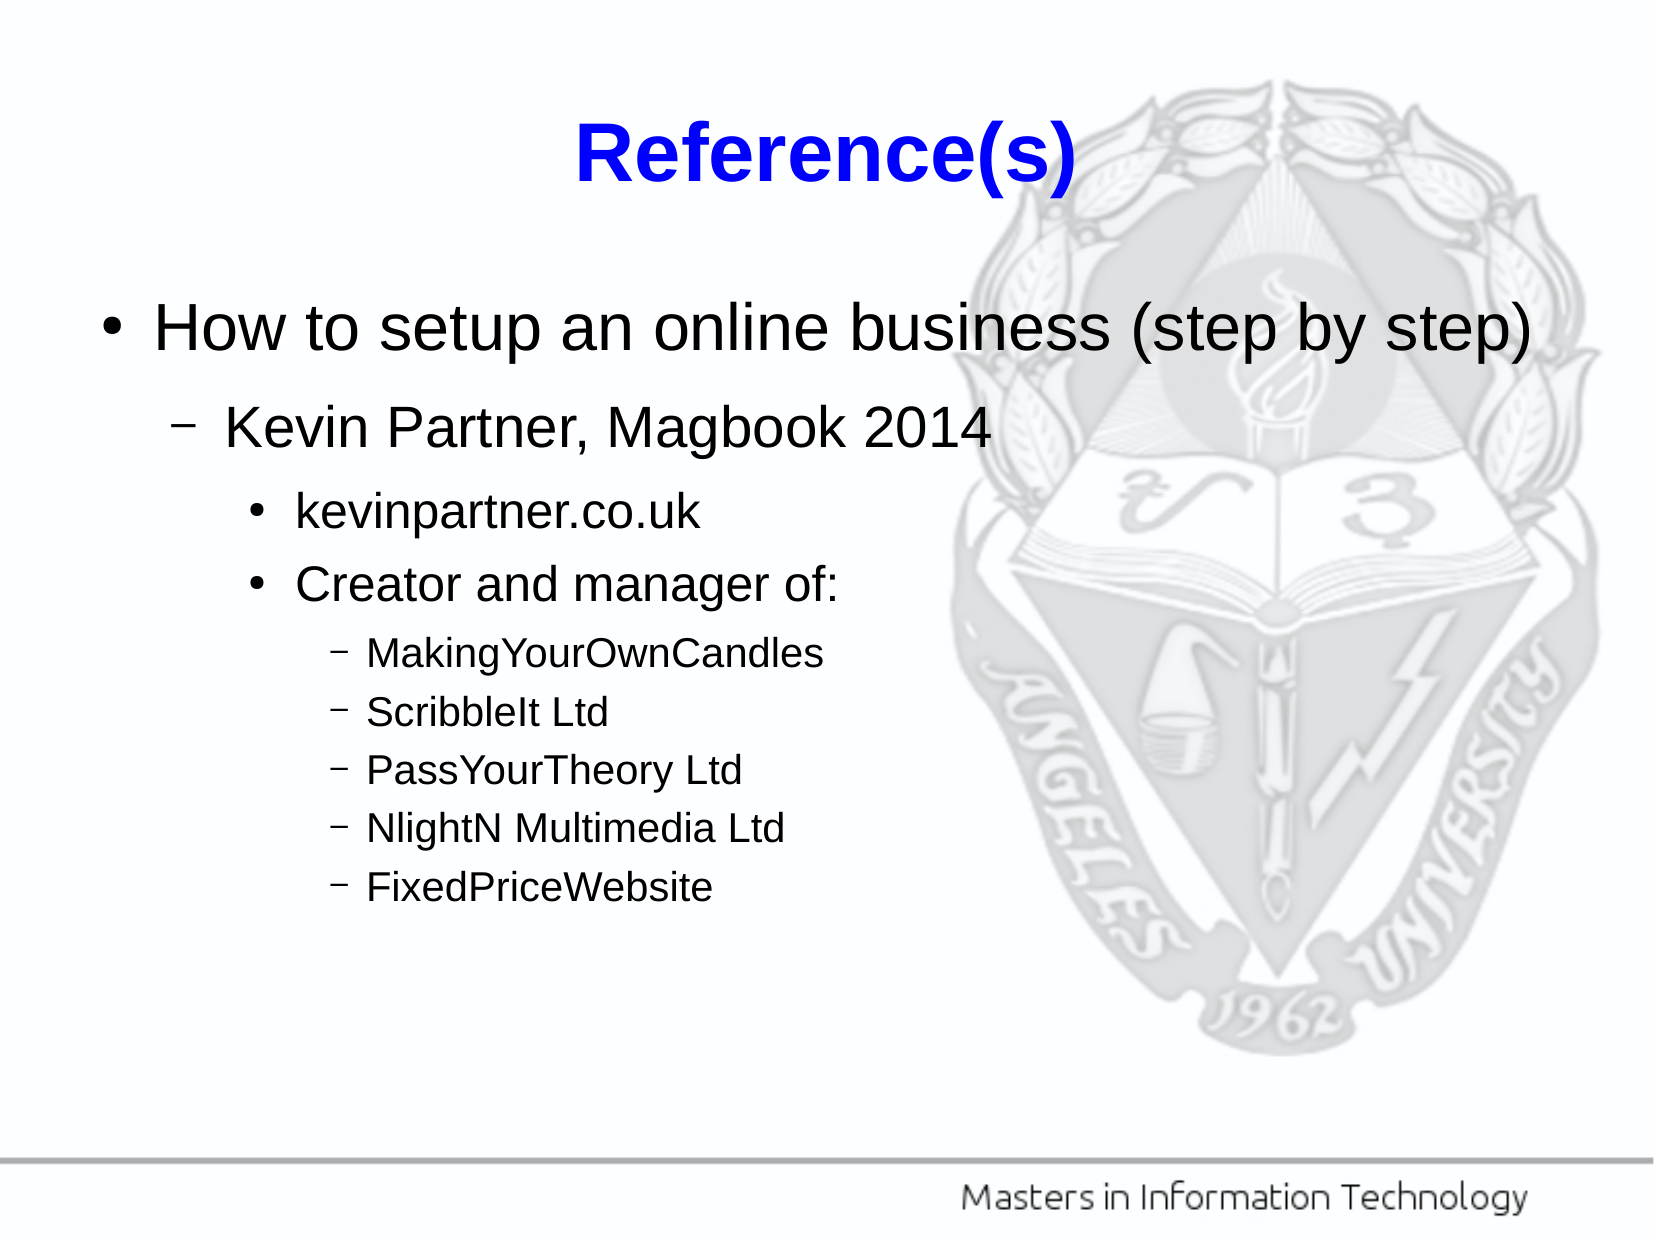

# Reference(s)
How to setup an online business (step by step)
Kevin Partner, Magbook 2014
kevinpartner.co.uk
Creator and manager of:
MakingYourOwnCandles
ScribbleIt Ltd
PassYourTheory Ltd
NlightN Multimedia Ltd
FixedPriceWebsite